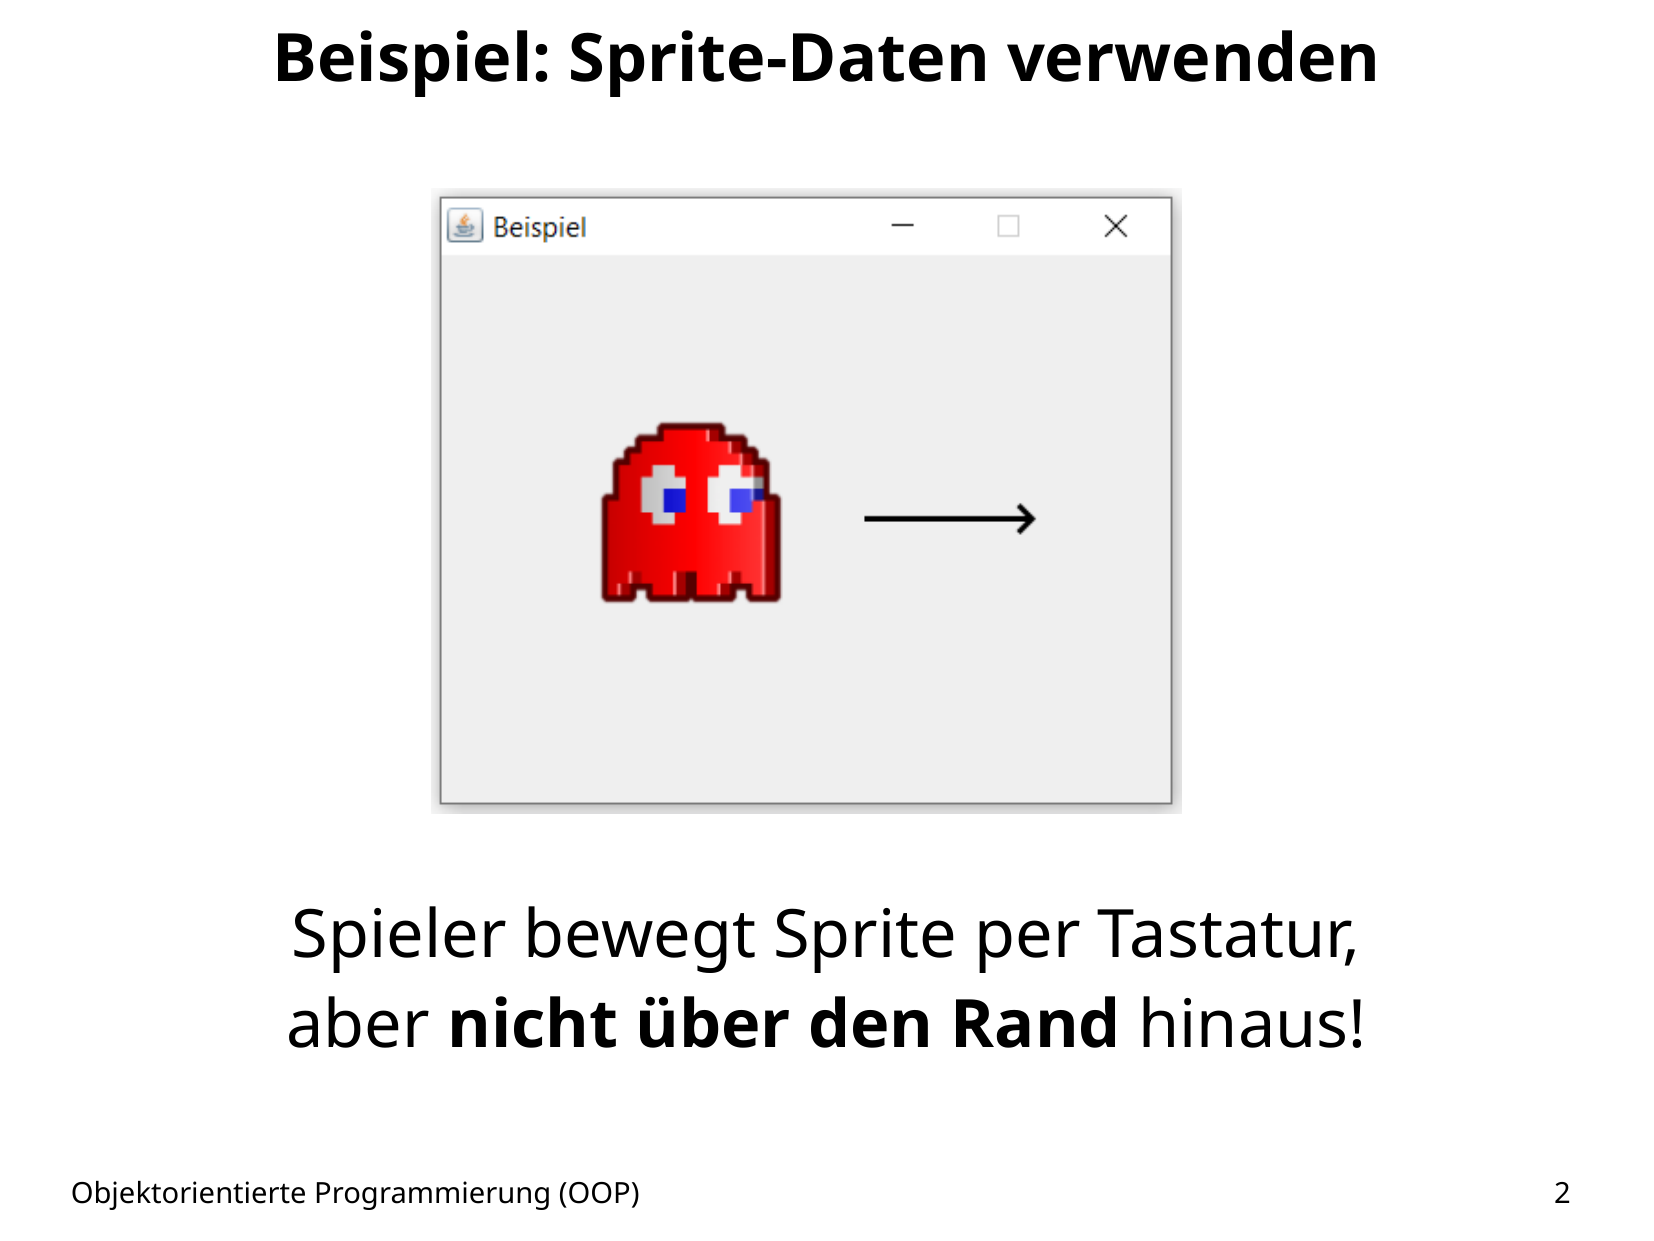

# Beispiel: Sprite-Daten verwenden
Spieler bewegt Sprite per Tastatur,
aber nicht über den Rand hinaus!
Objektorientierte Programmierung (OOP)
2